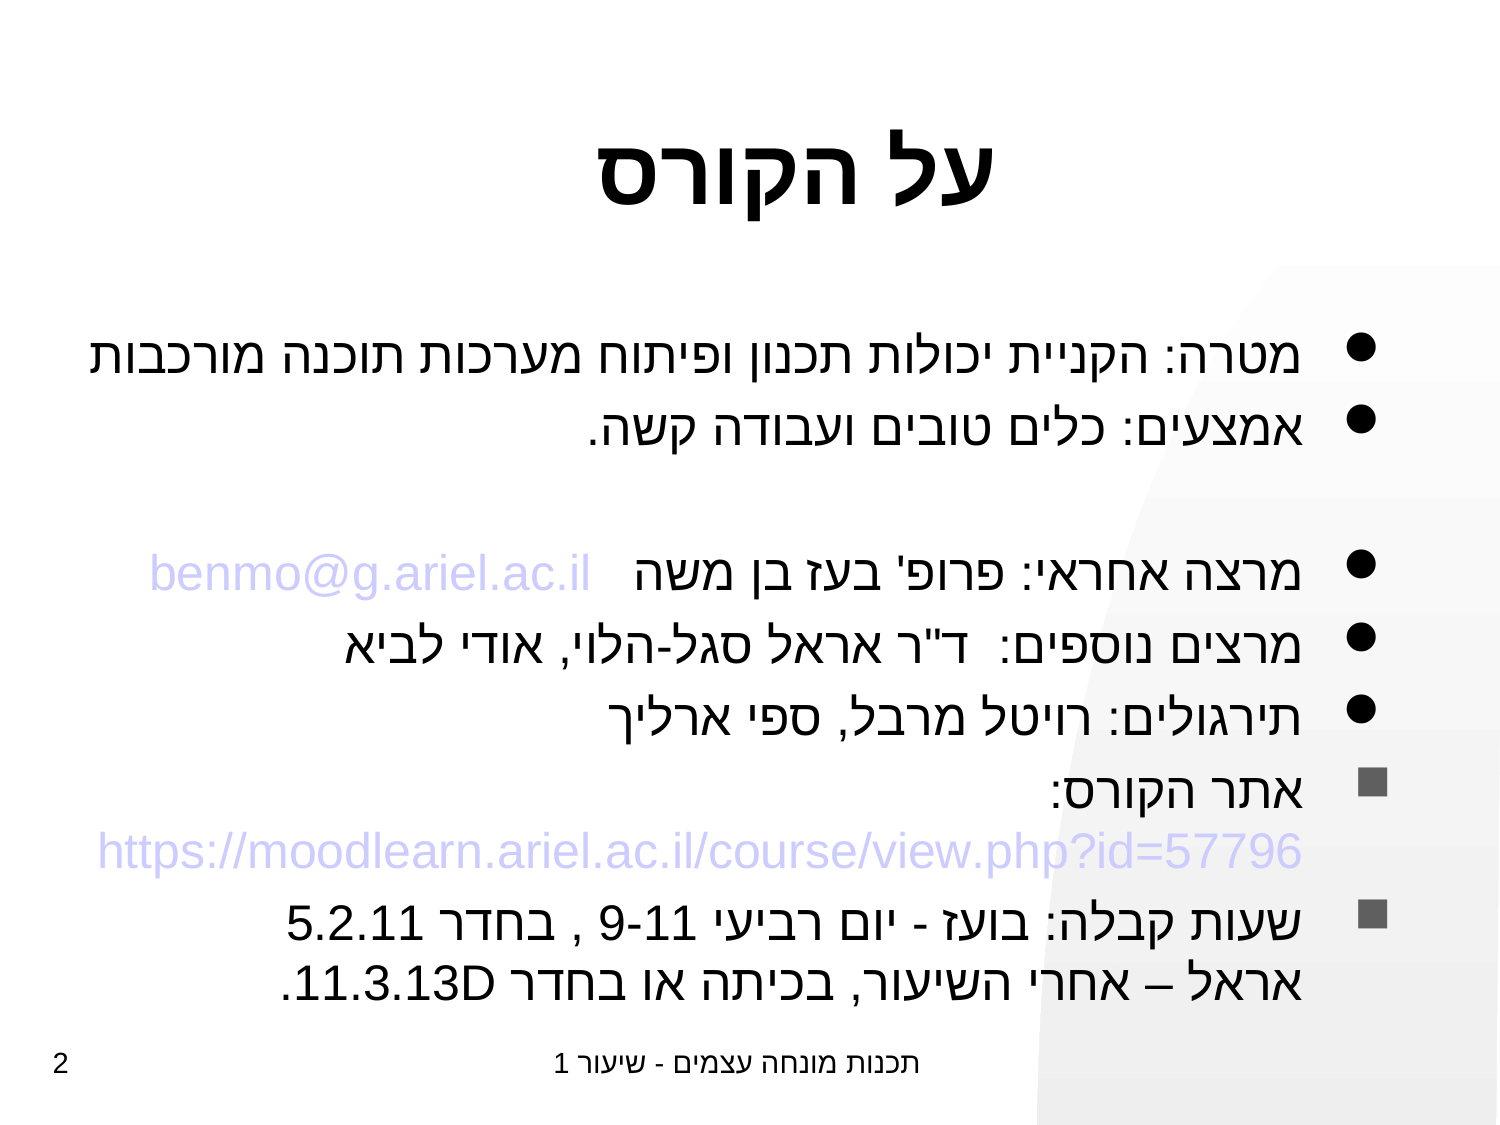

על הקורס
מטרה: הקניית יכולות תכנון ופיתוח מערכות תוכנה מורכבות
אמצעים: כלים טובים ועבודה קשה.
מרצה אחראי: פרופ' בעז בן משה benmo@g.ariel.ac.il
מרצים נוספים: ד"ר אראל סגל-הלוי, אודי לביא
תירגולים: רויטל מרבל, ספי ארליך
אתר הקורס: https://moodlearn.ariel.ac.il/course/view.php?id=57796
שעות קבלה: בועז - יום רביעי 9-11 , בחדר 5.2.11
אראל – אחרי השיעור, בכיתה או בחדר 11.3.13D.
תכנות מונחה עצמים - שיעור 1